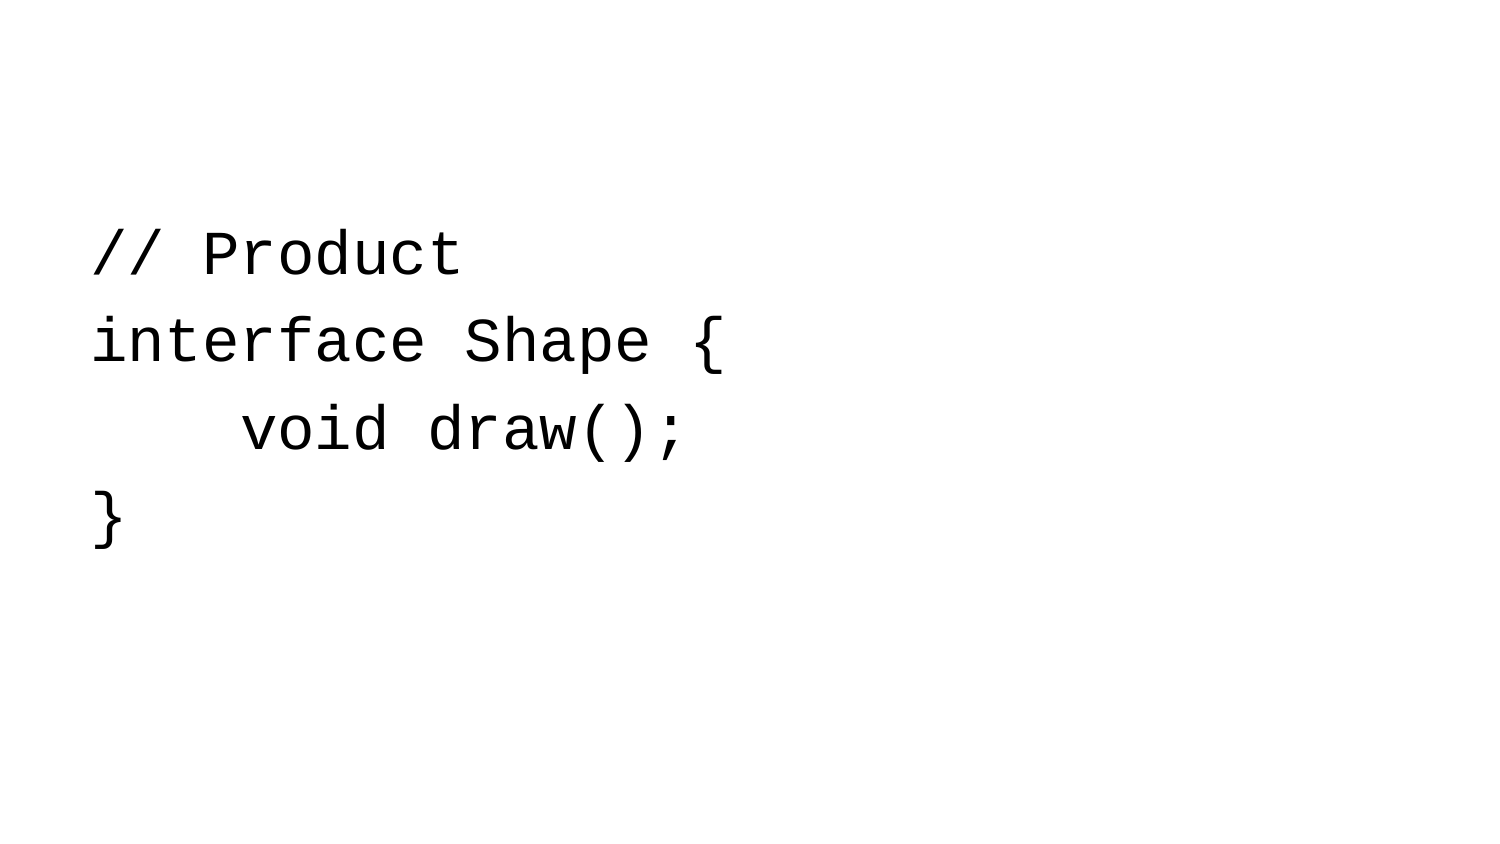

# // Product
interface Shape {
 void draw();
}